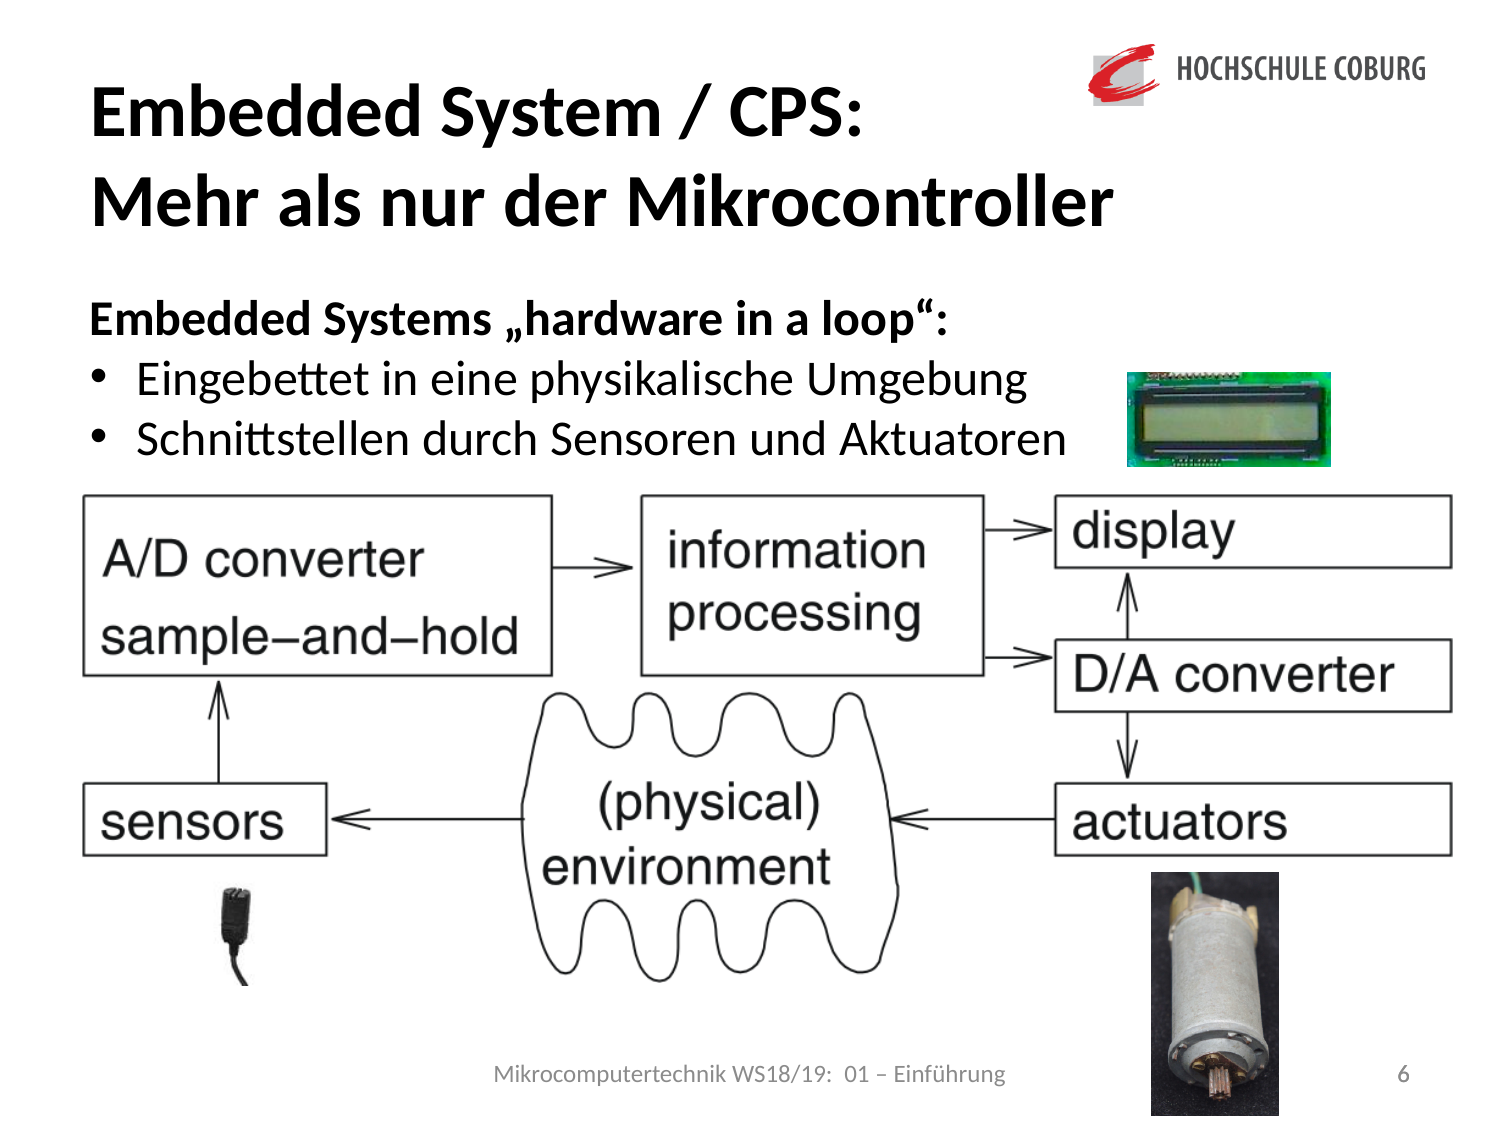

# Embedded System / CPS: Mehr als nur der Mikrocontroller
Embedded Systems „hardware in a loop“:
Eingebettet in eine physikalische Umgebung
Schnittstellen durch Sensoren und Aktuatoren
MCT01: Einführung
6